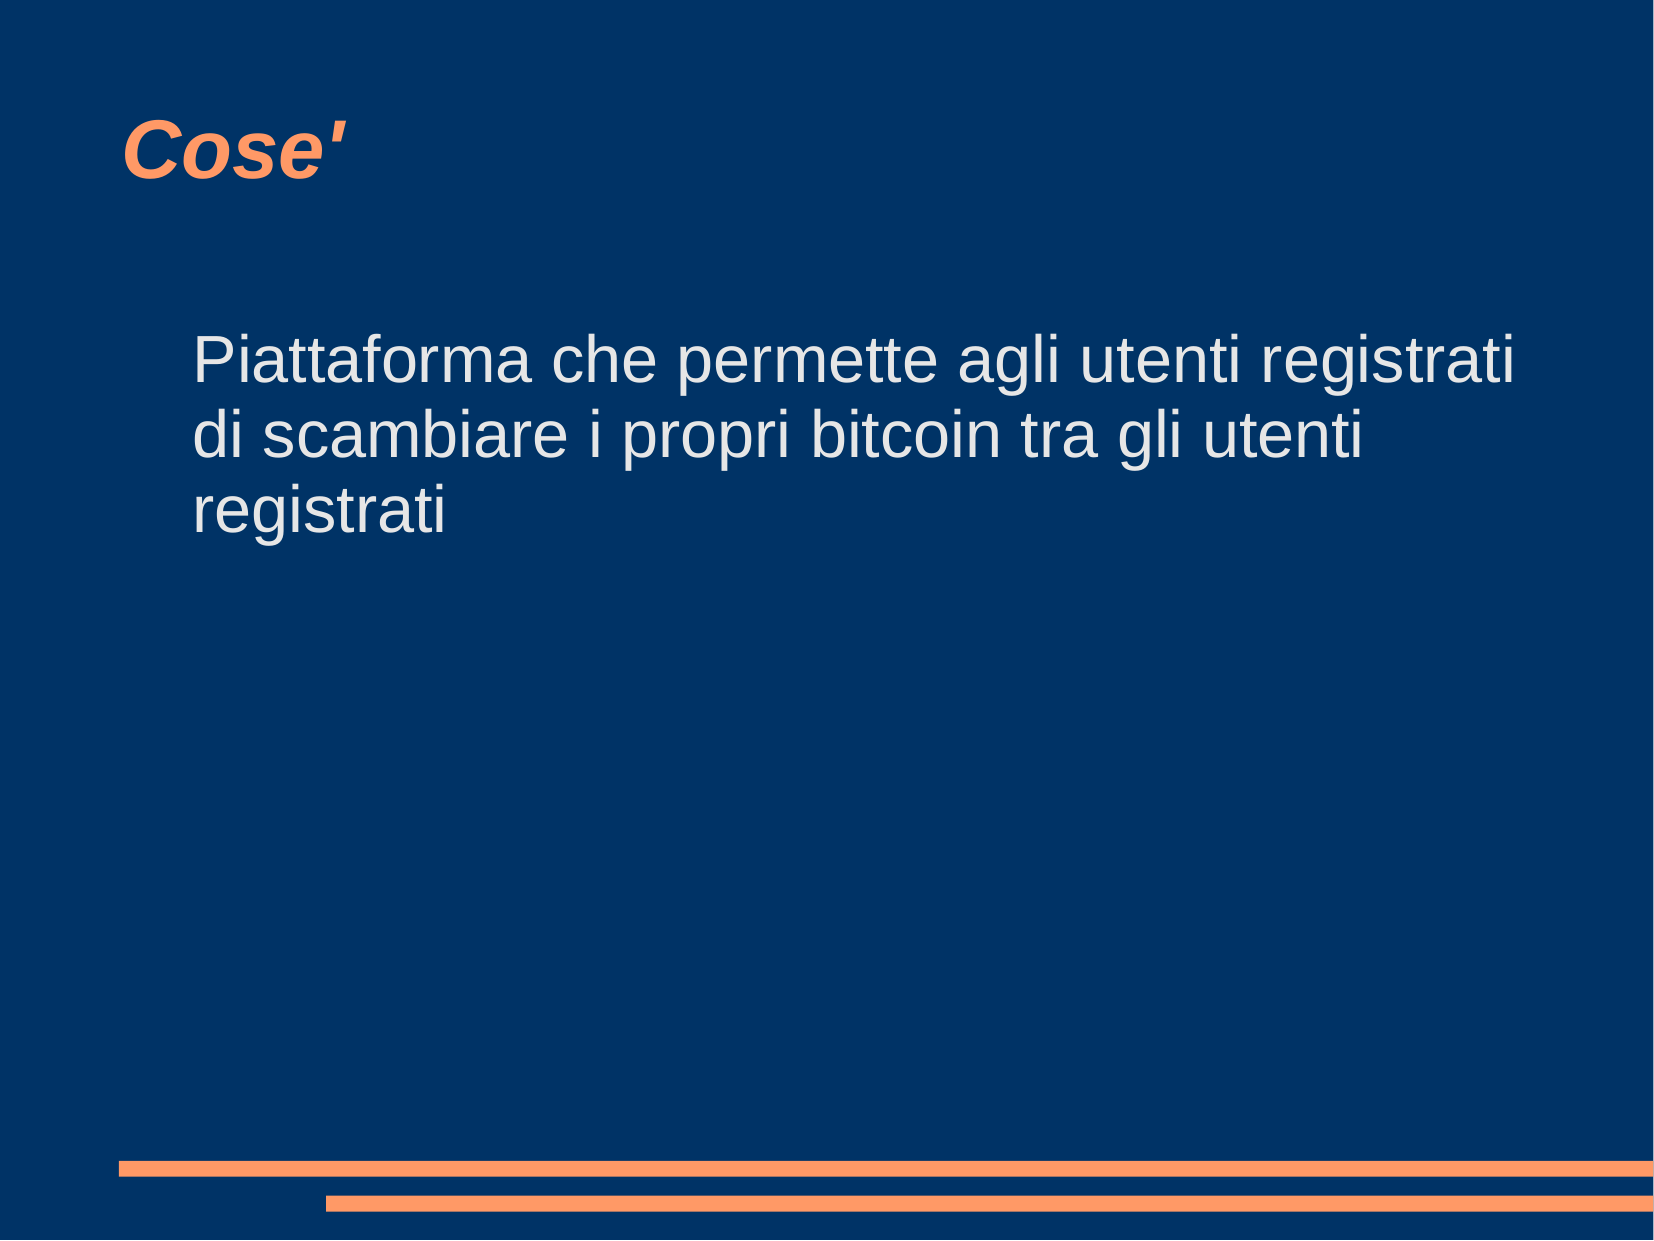

# Cose'
Piattaforma che permette agli utenti registrati di scambiare i propri bitcoin tra gli utenti registrati